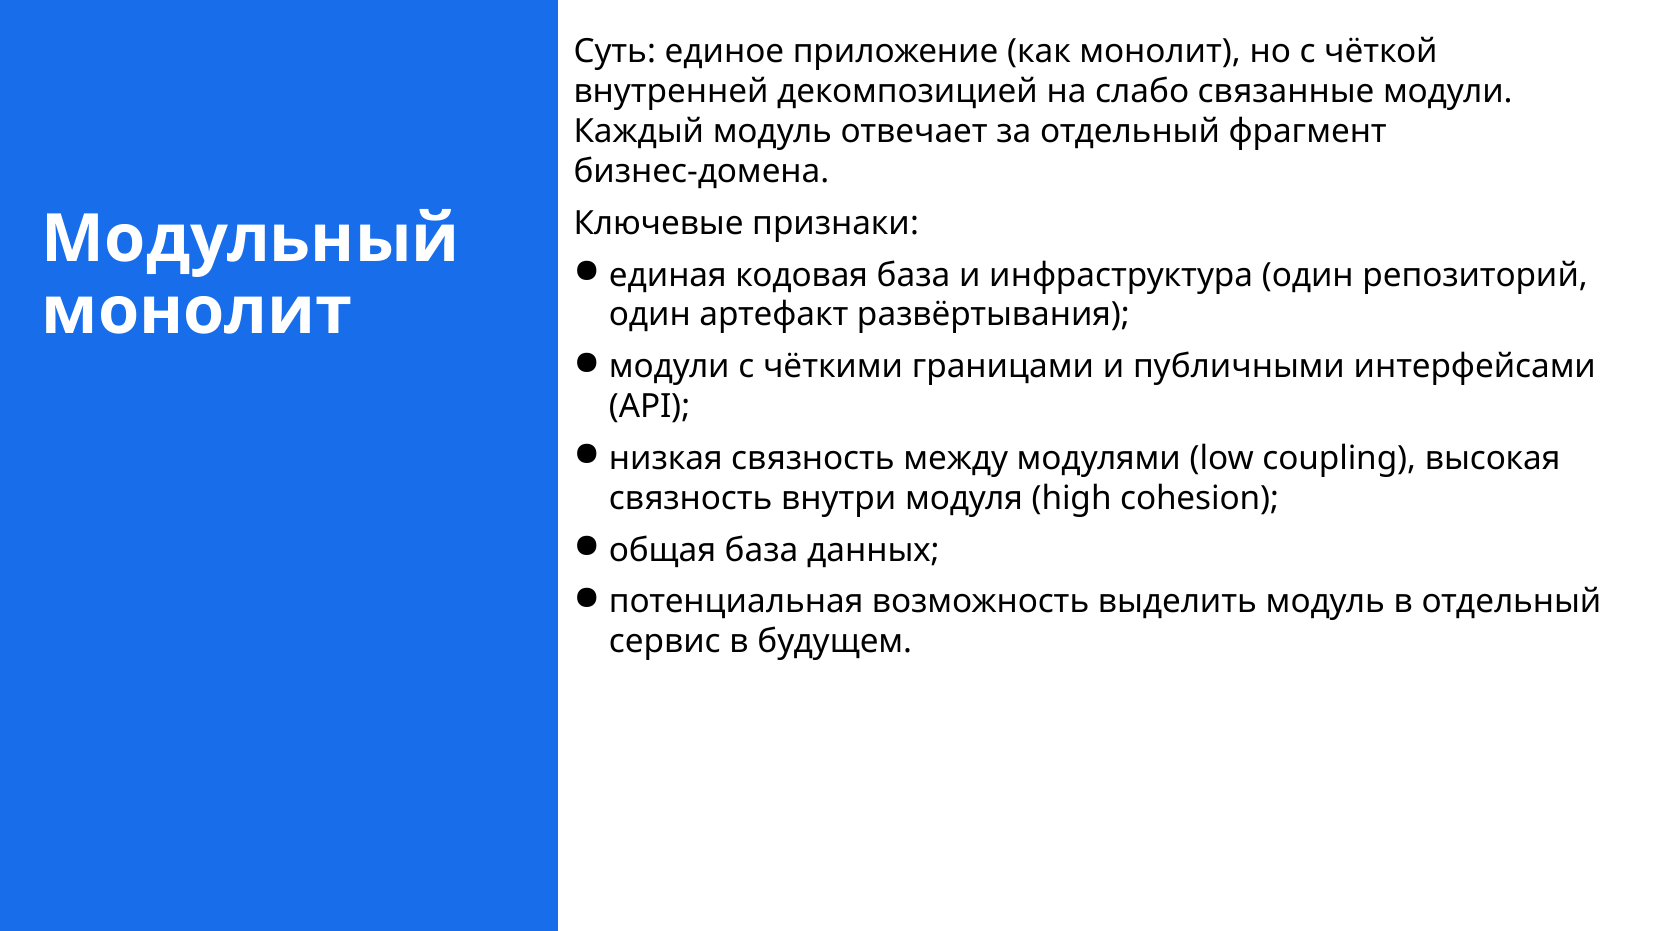

Суть: единое приложение (как монолит), но с чёткой внутренней декомпозицией на слабо связанные модули. Каждый модуль отвечает за отдельный фрагмент бизнес‑домена.
Ключевые признаки:
единая кодовая база и инфраструктура (один репозиторий, один артефакт развёртывания);
модули с чёткими границами и публичными интерфейсами (API);
низкая связность между модулями (low coupling), высокая связность внутри модуля (high cohesion);
общая база данных;
потенциальная возможность выделить модуль в отдельный сервис в будущем.
# Модульный монолит